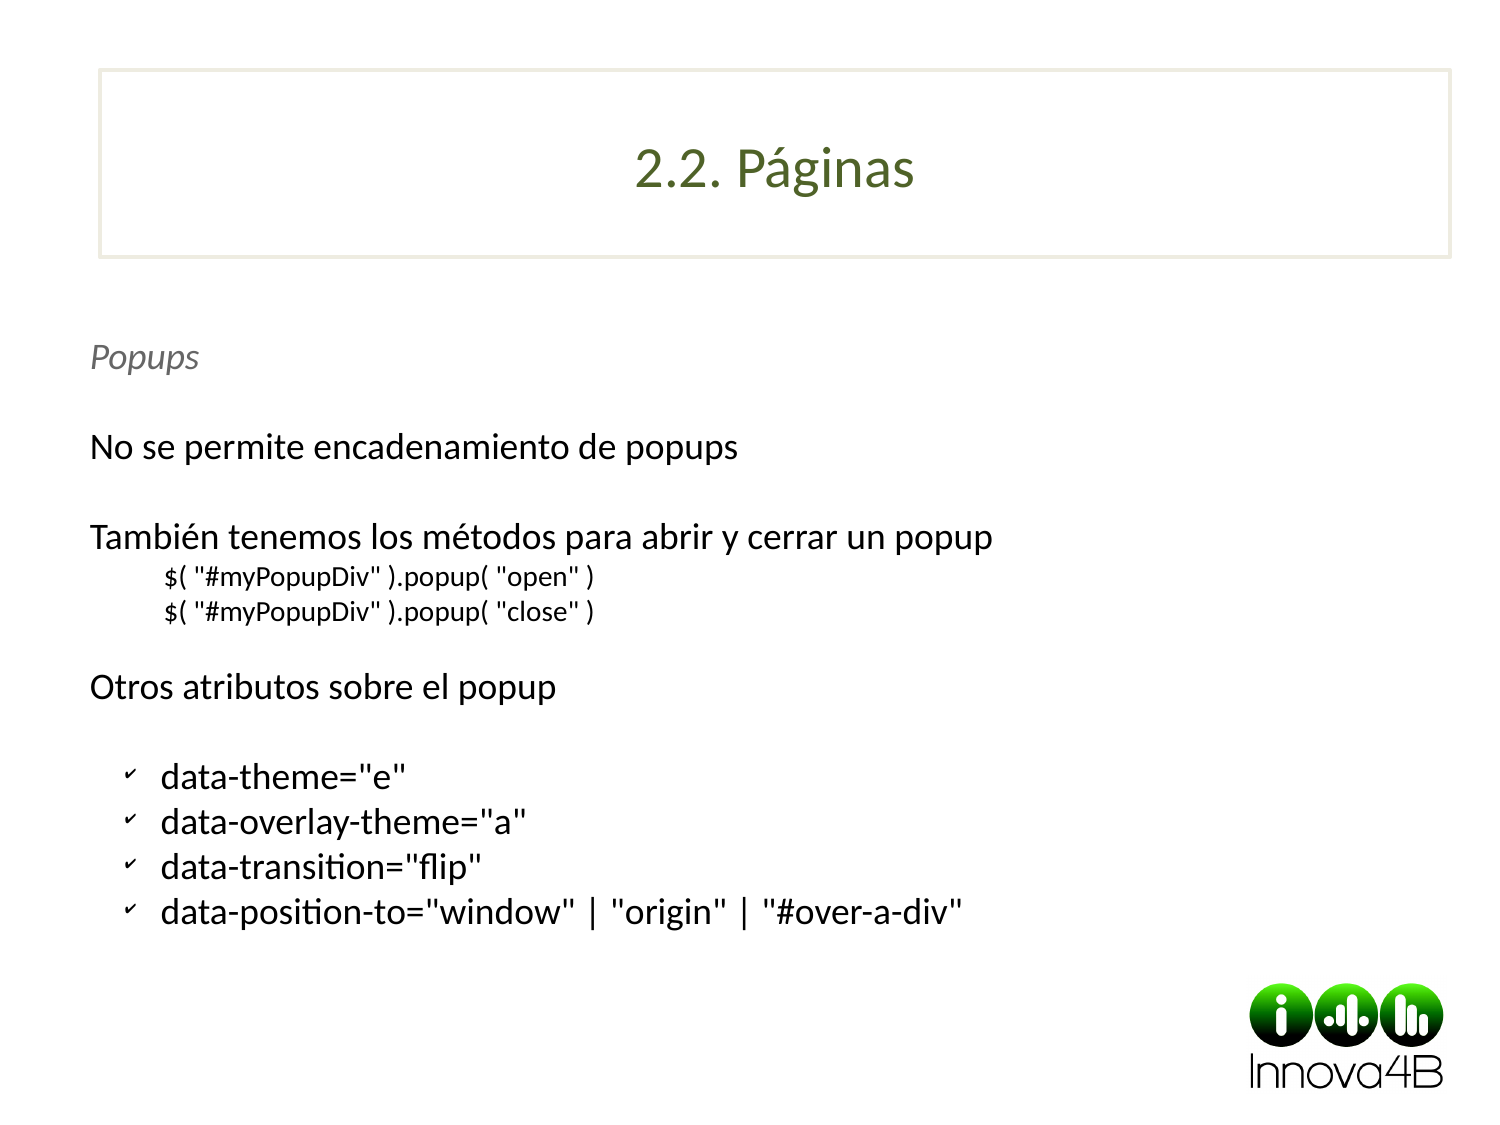

2.2. Páginas
Popups
No se permite encadenamiento de popups
También tenemos los métodos para abrir y cerrar un popup
	$( "#myPopupDiv" ).popup( "open" )
	$( "#myPopupDiv" ).popup( "close" )
Otros atributos sobre el popup
data-theme="e"
data-overlay-theme="a"
data-transition="flip"
data-position-to="window" | "origin" | "#over-a-div"